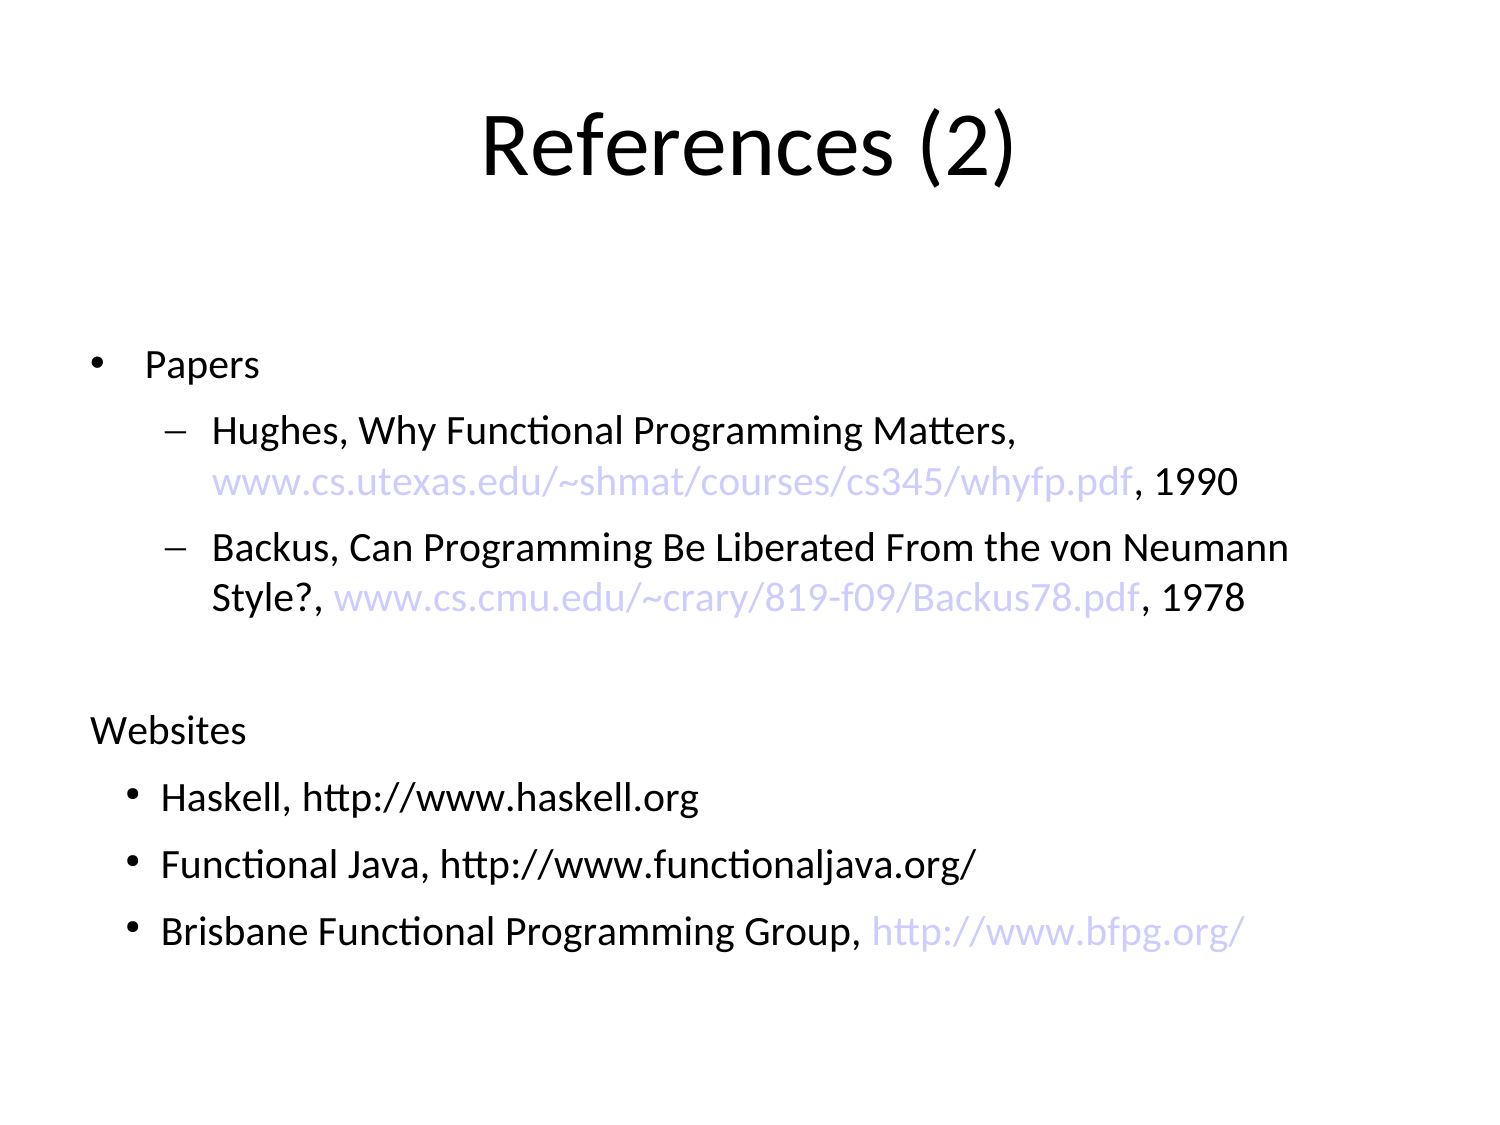

References (2)
Papers
Hughes, Why Functional Programming Matters, www.cs.utexas.edu/~shmat/courses/cs345/whyfp.pdf, 1990
Backus, Can Programming Be Liberated From the von Neumann Style?, www.cs.cmu.edu/~crary/819-f09/Backus78.pdf, 1978
Websites
Haskell, http://www.haskell.org
Functional Java, http://www.functionaljava.org/
Brisbane Functional Programming Group, http://www.bfpg.org/